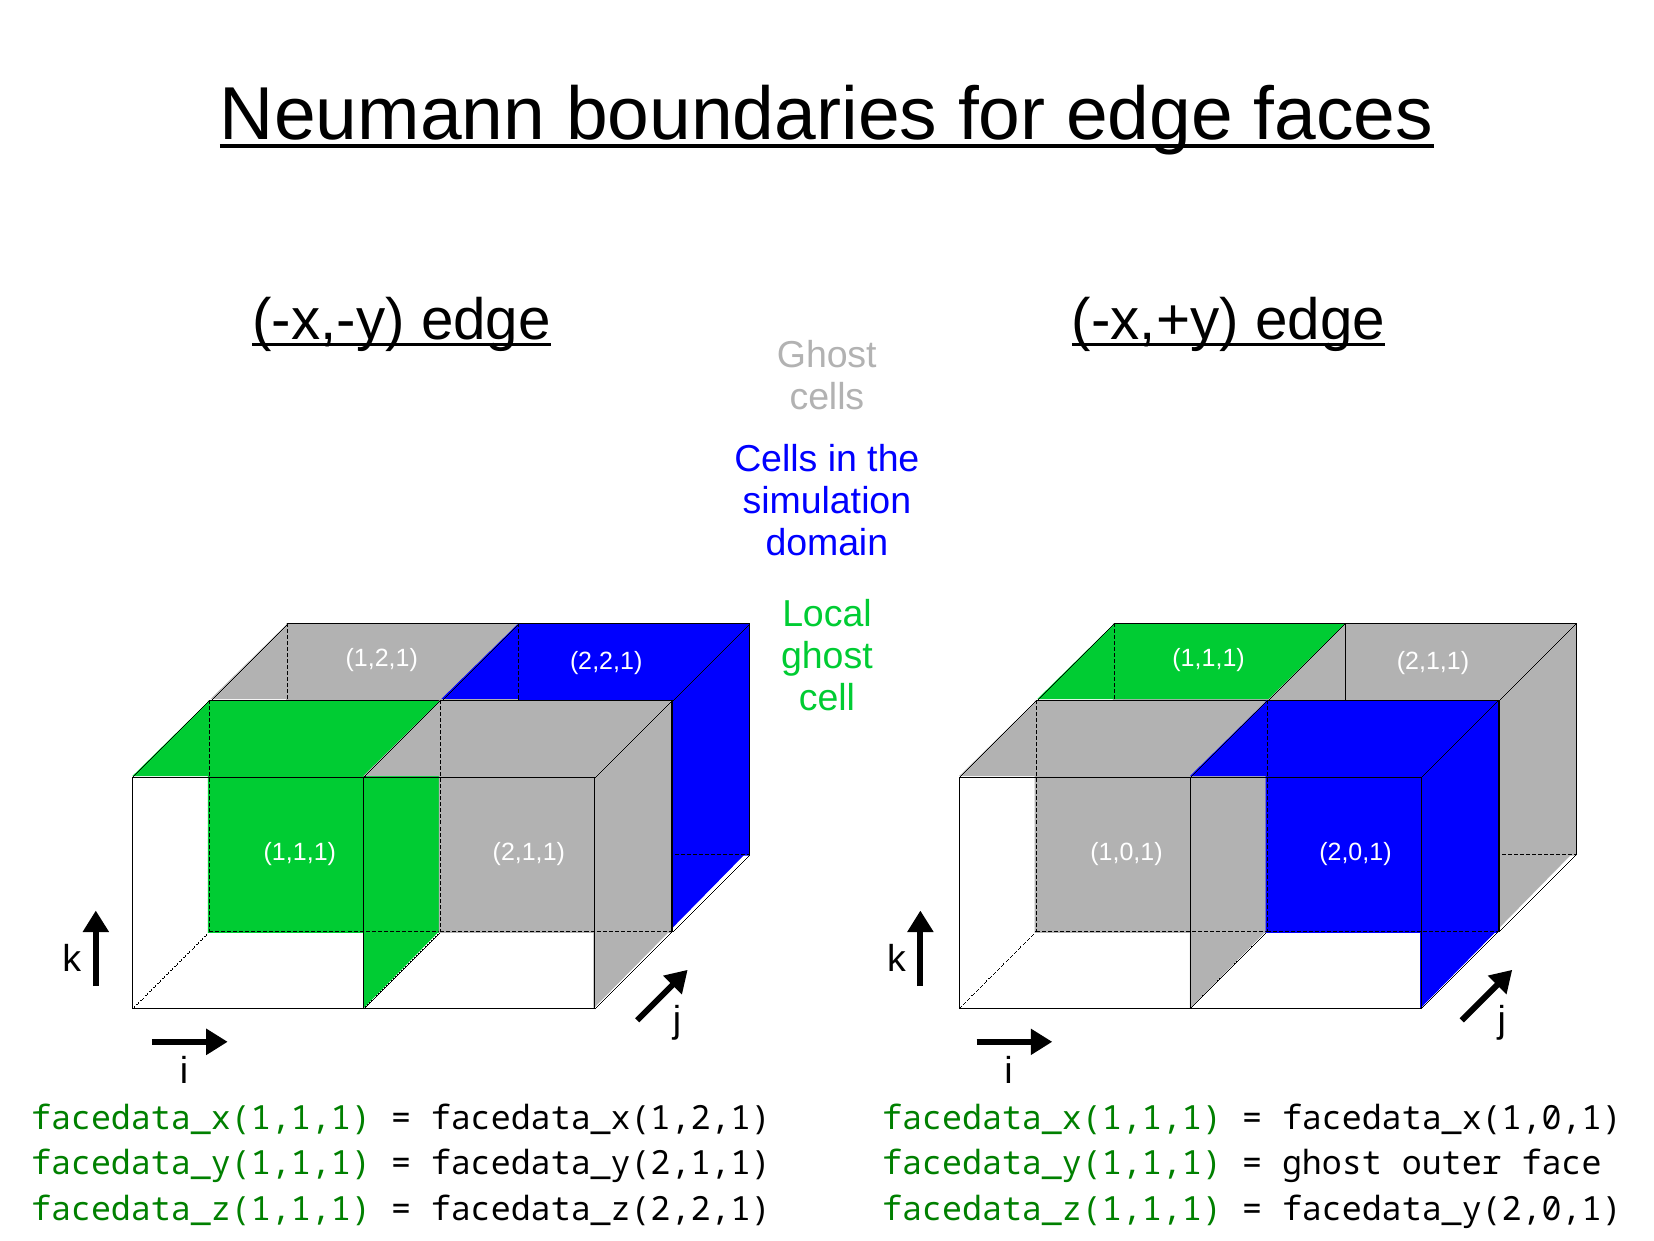

Neumann boundaries for edge faces
(-x,-y) edge
(-x,+y) edge
Ghost
cells
Cells in the simulation domain
Local ghost
cell
(1,2,1)
(1,1,1)
(2,2,1)
(2,1,1)
(1,1,1)
(2,1,1)
(1,0,1)
(2,0,1)
k
j
i
k
j
i
facedata_x(1,1,1) = facedata_x(1,2,1)
facedata_y(1,1,1) = facedata_y(2,1,1)
facedata_z(1,1,1) = facedata_z(2,2,1)
facedata_x(1,1,1) = facedata_x(1,0,1)
facedata_y(1,1,1) = ghost outer face
facedata_z(1,1,1) = facedata_y(2,0,1)